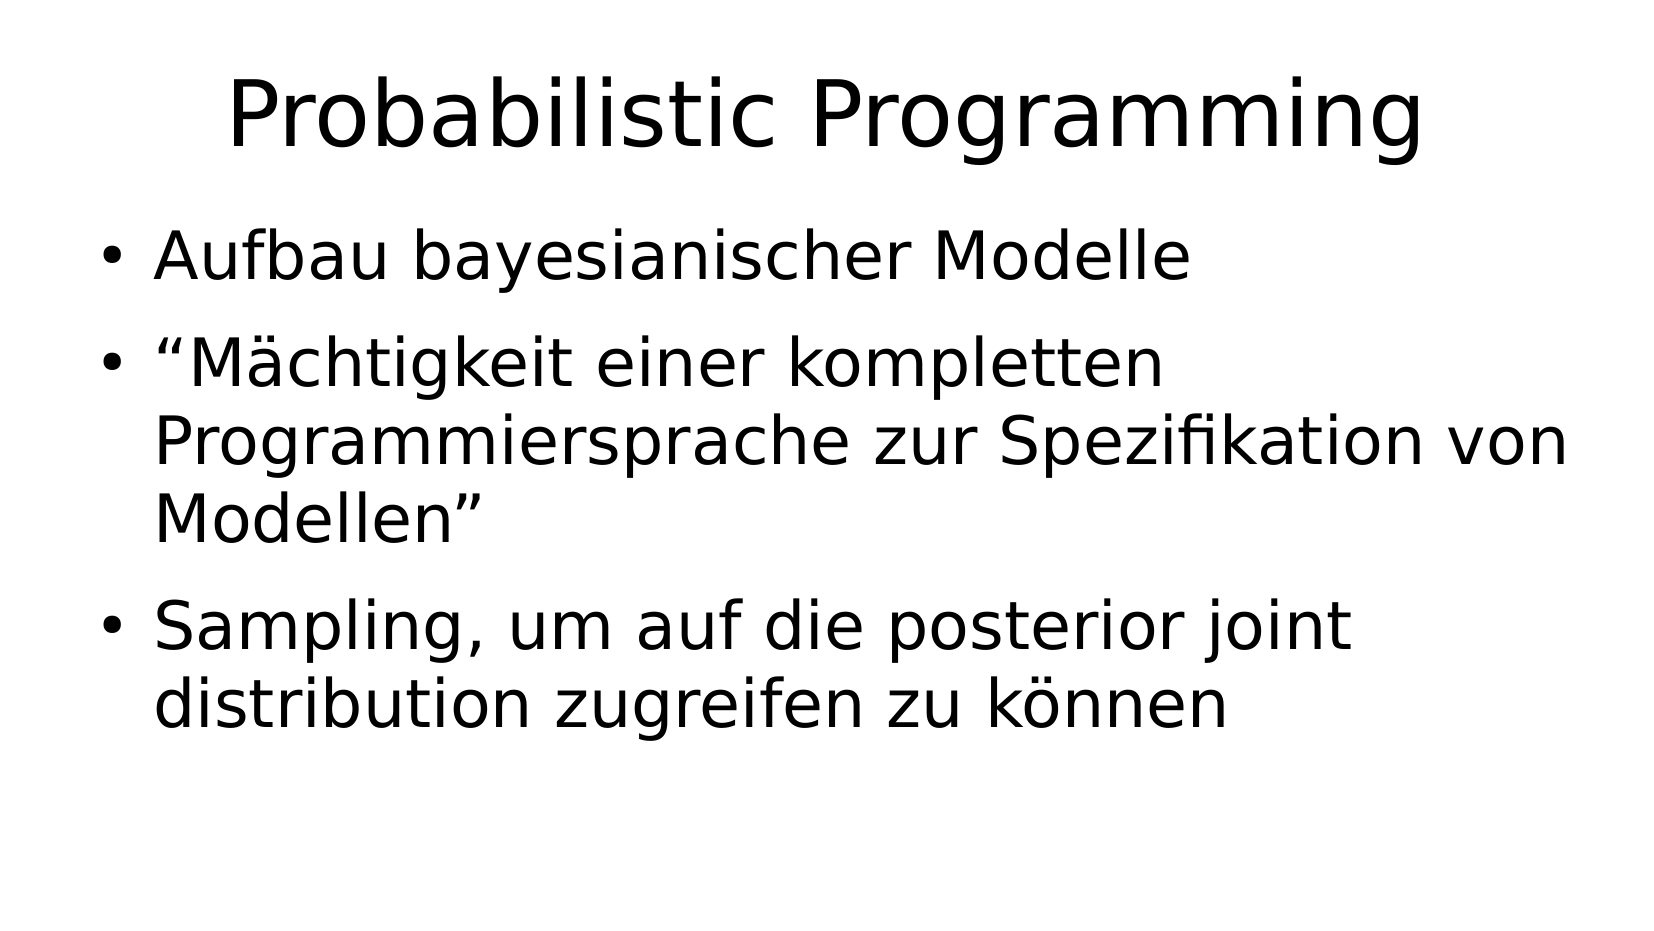

# Probabilistic Programming
Aufbau bayesianischer Modelle
“Mächtigkeit einer kompletten Programmiersprache zur Spezifikation von Modellen”
Sampling, um auf die posterior joint distribution zugreifen zu können